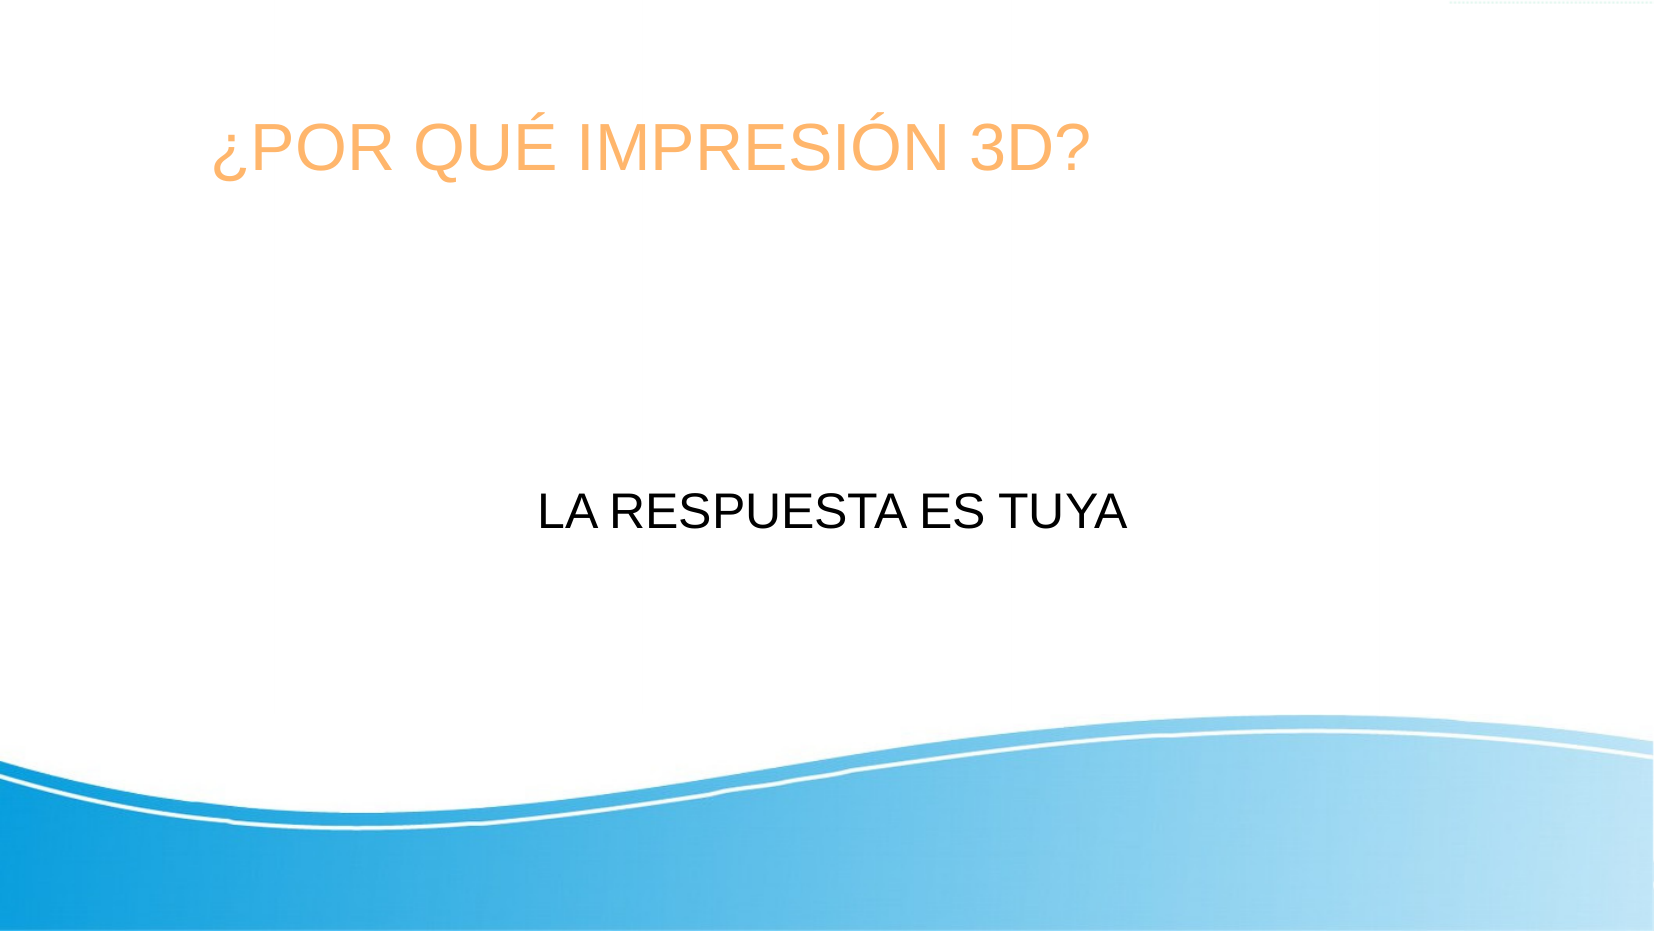

¿POR QUÉ IMPRESIÓN 3D?
# LA RESPUESTA ES TUYA